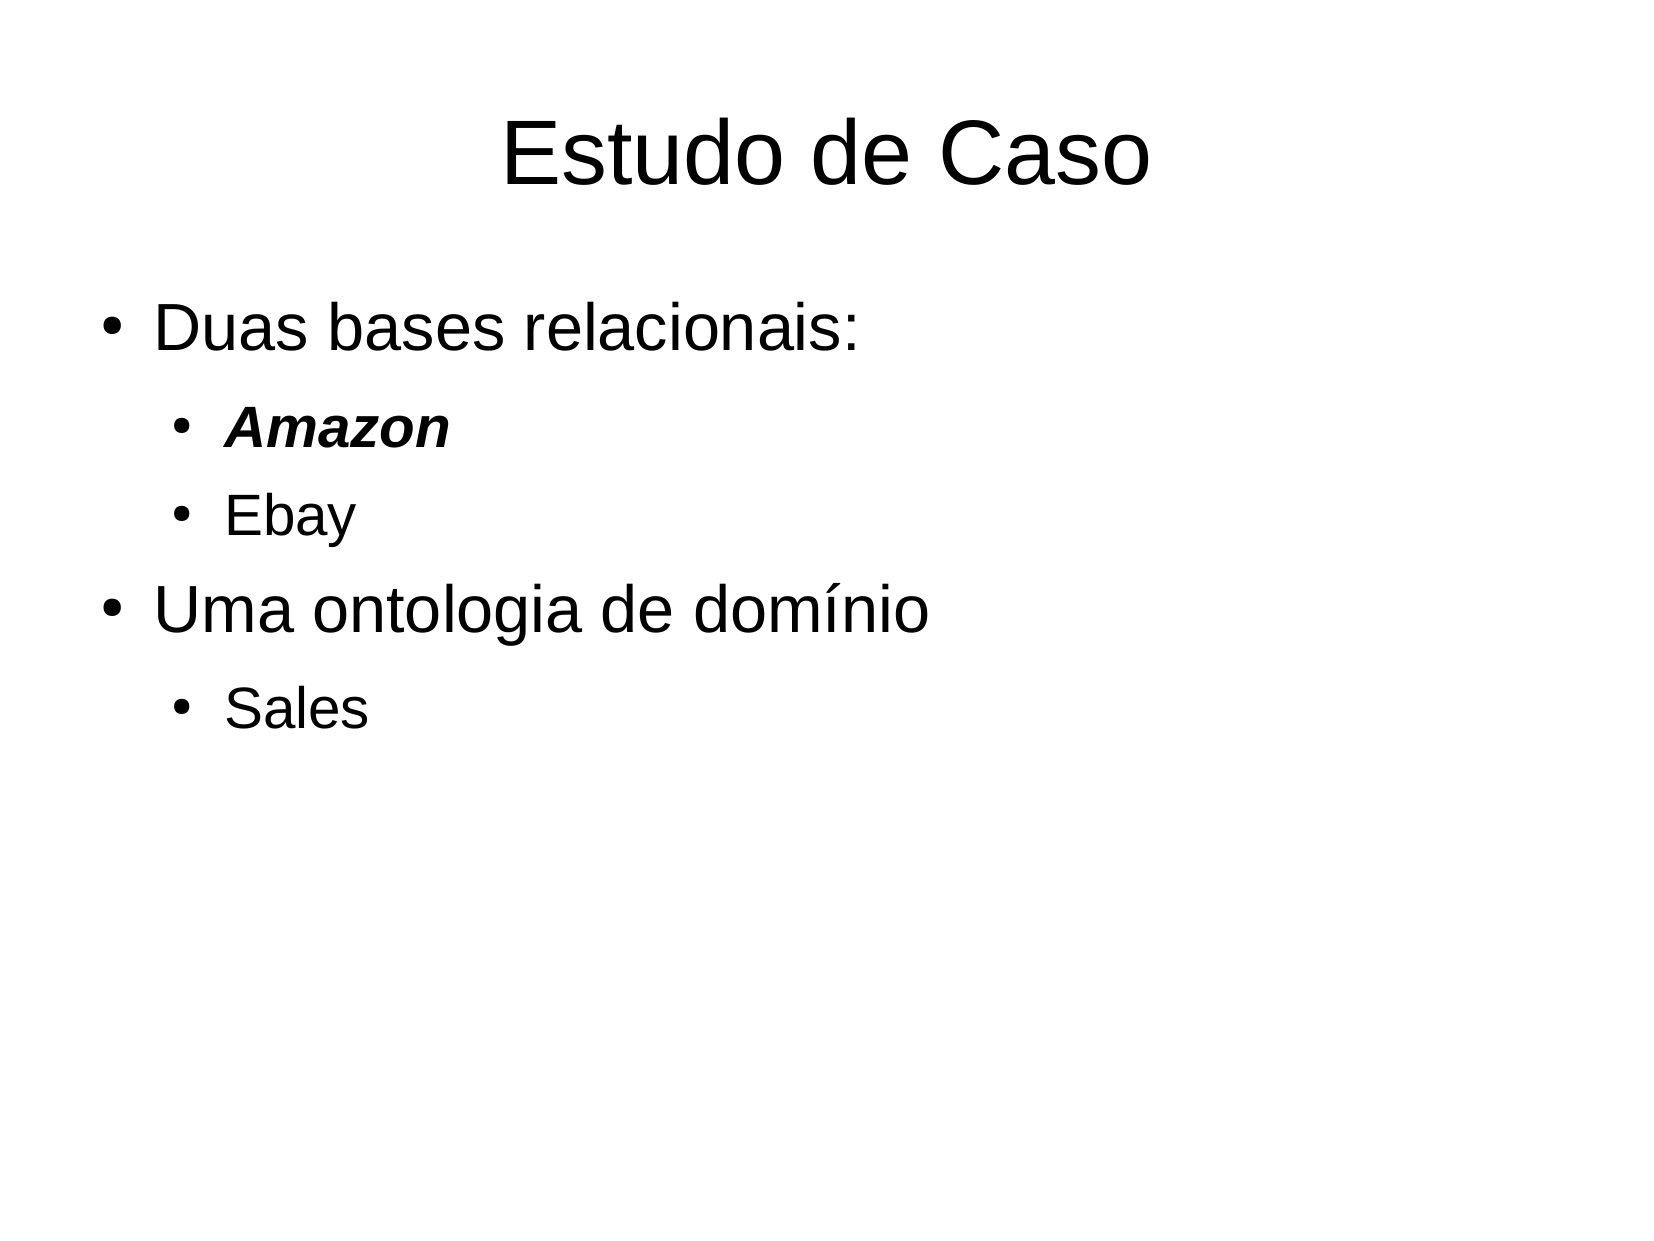

# Estudo de Caso
Duas bases relacionais:
Amazon
Ebay
Uma ontologia de domínio
Sales